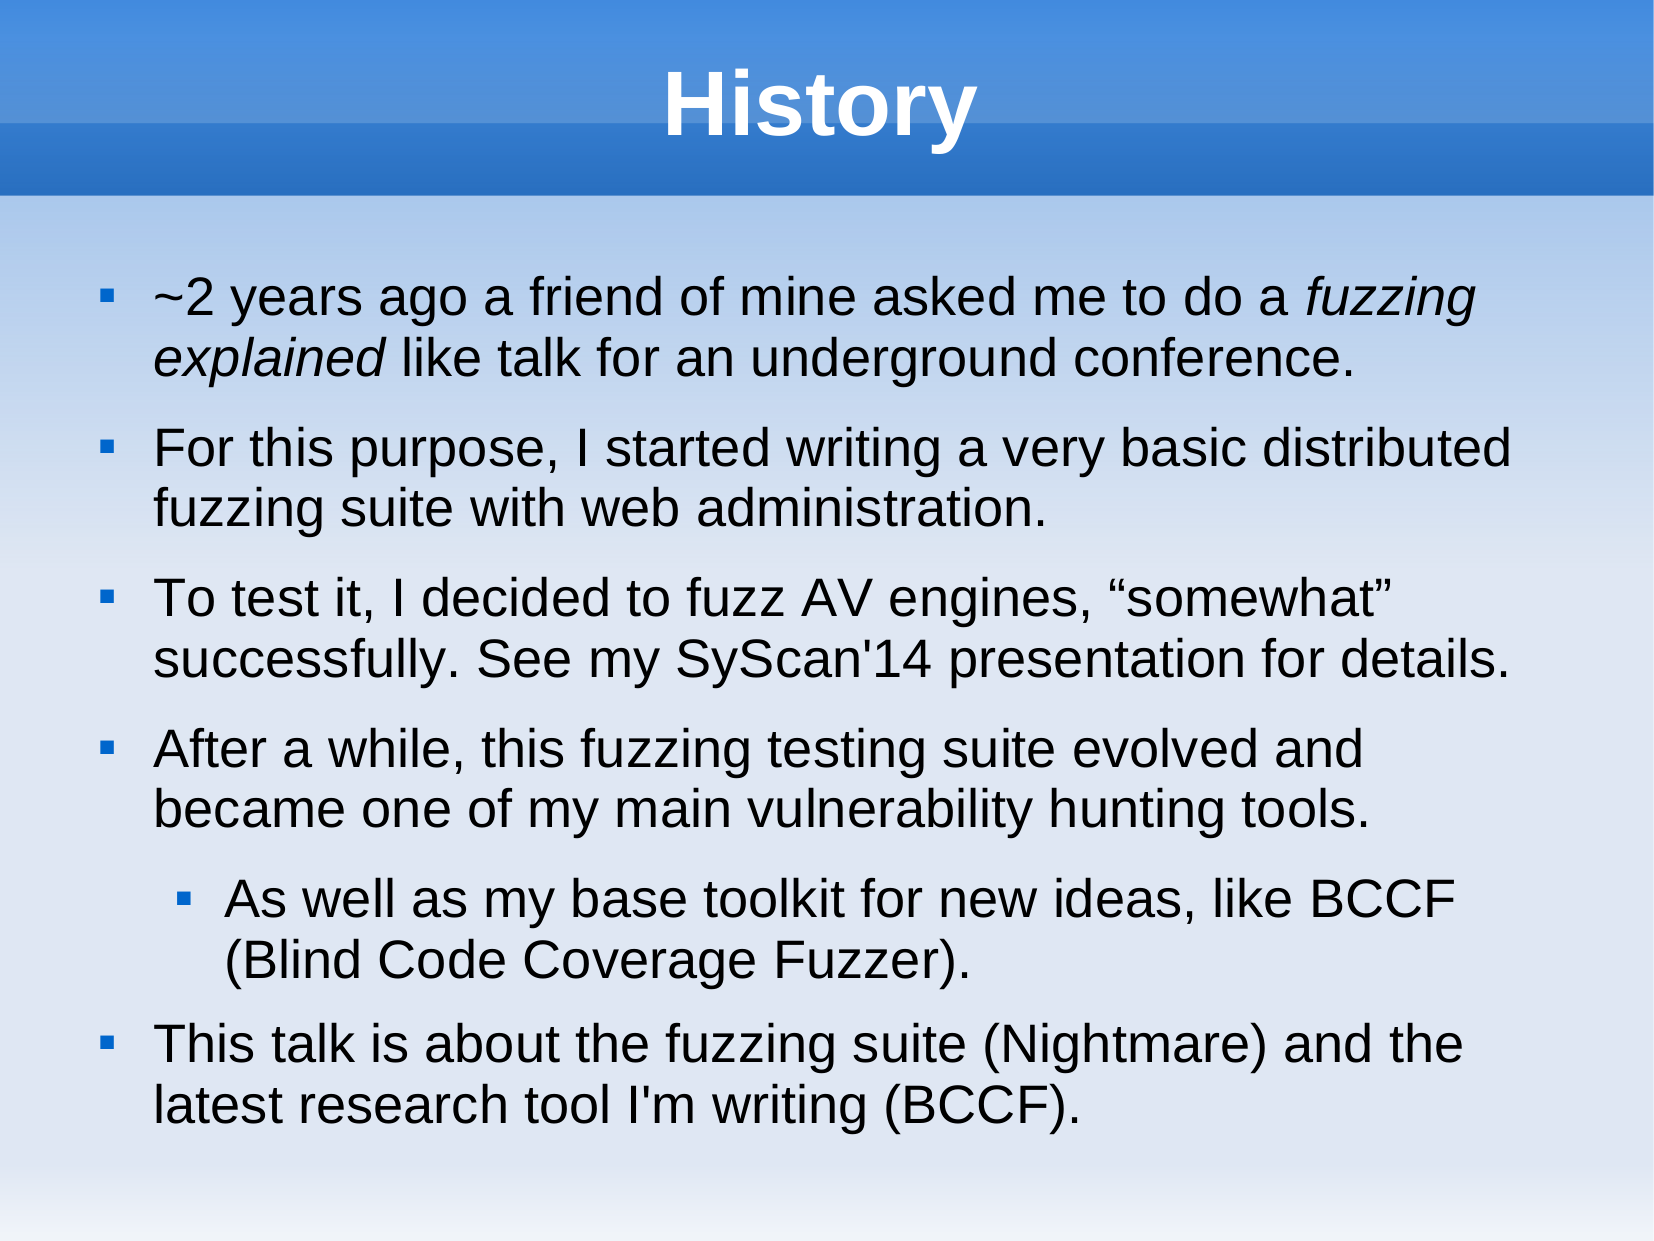

# History
~2 years ago a friend of mine asked me to do a fuzzing explained like talk for an underground conference.
For this purpose, I started writing a very basic distributed fuzzing suite with web administration.
To test it, I decided to fuzz AV engines, “somewhat” successfully. See my SyScan'14 presentation for details.
After a while, this fuzzing testing suite evolved and became one of my main vulnerability hunting tools.
As well as my base toolkit for new ideas, like BCCF (Blind Code Coverage Fuzzer).
This talk is about the fuzzing suite (Nightmare) and the latest research tool I'm writing (BCCF).